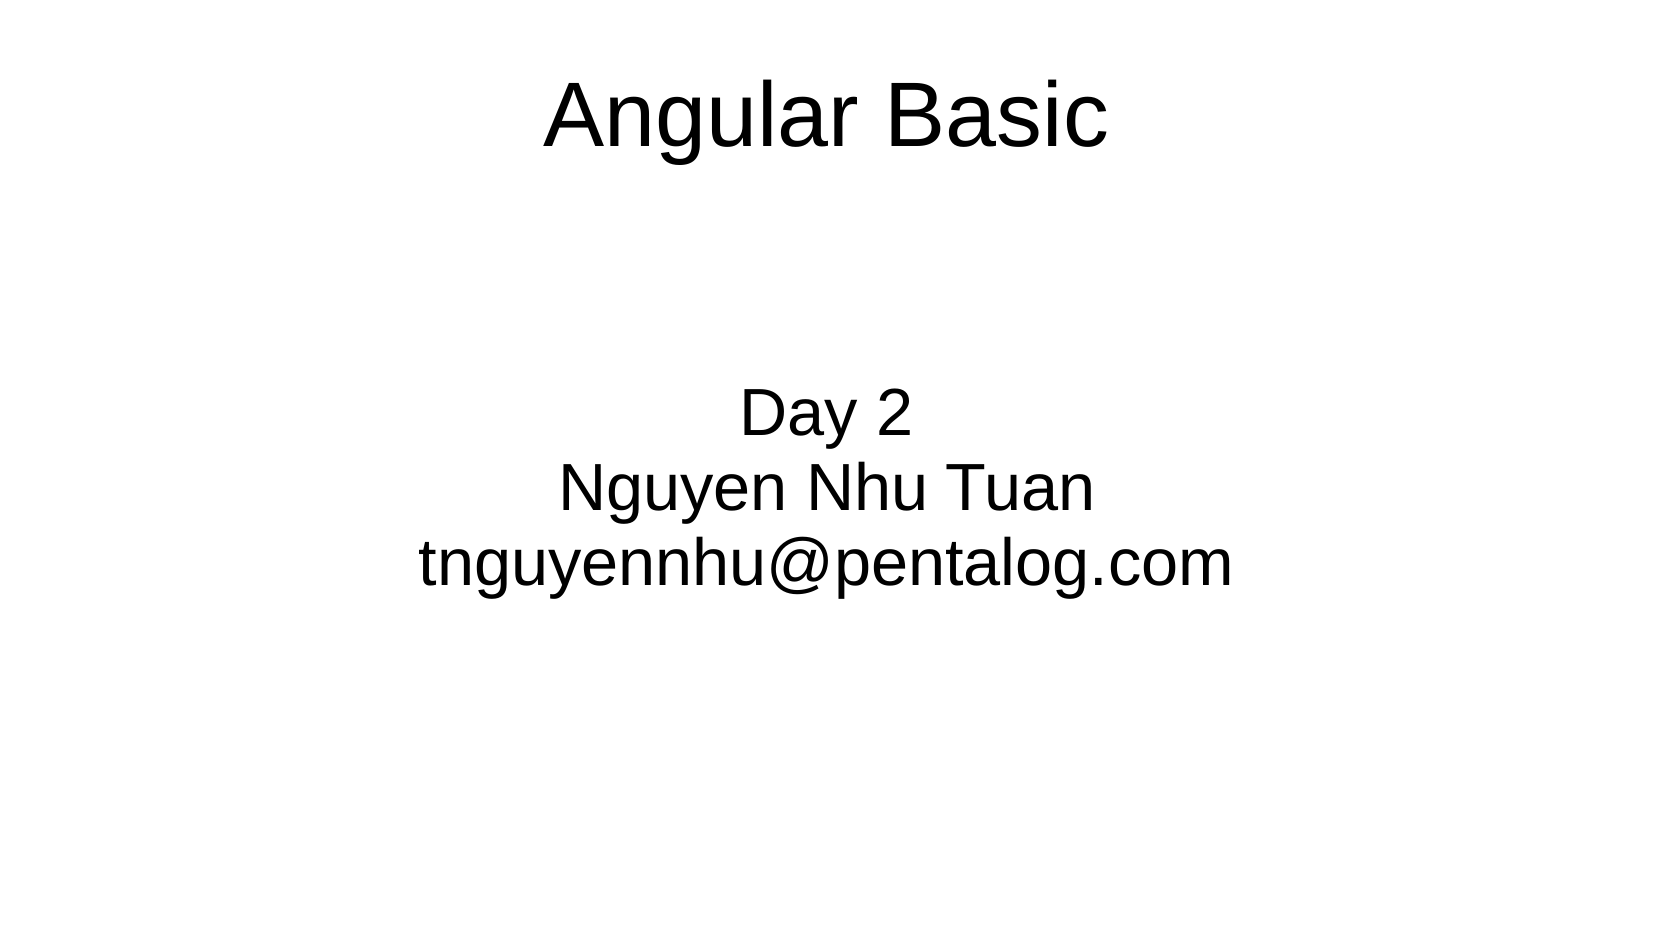

# Angular Basic
Day 2
Nguyen Nhu Tuan
tnguyennhu@pentalog.com